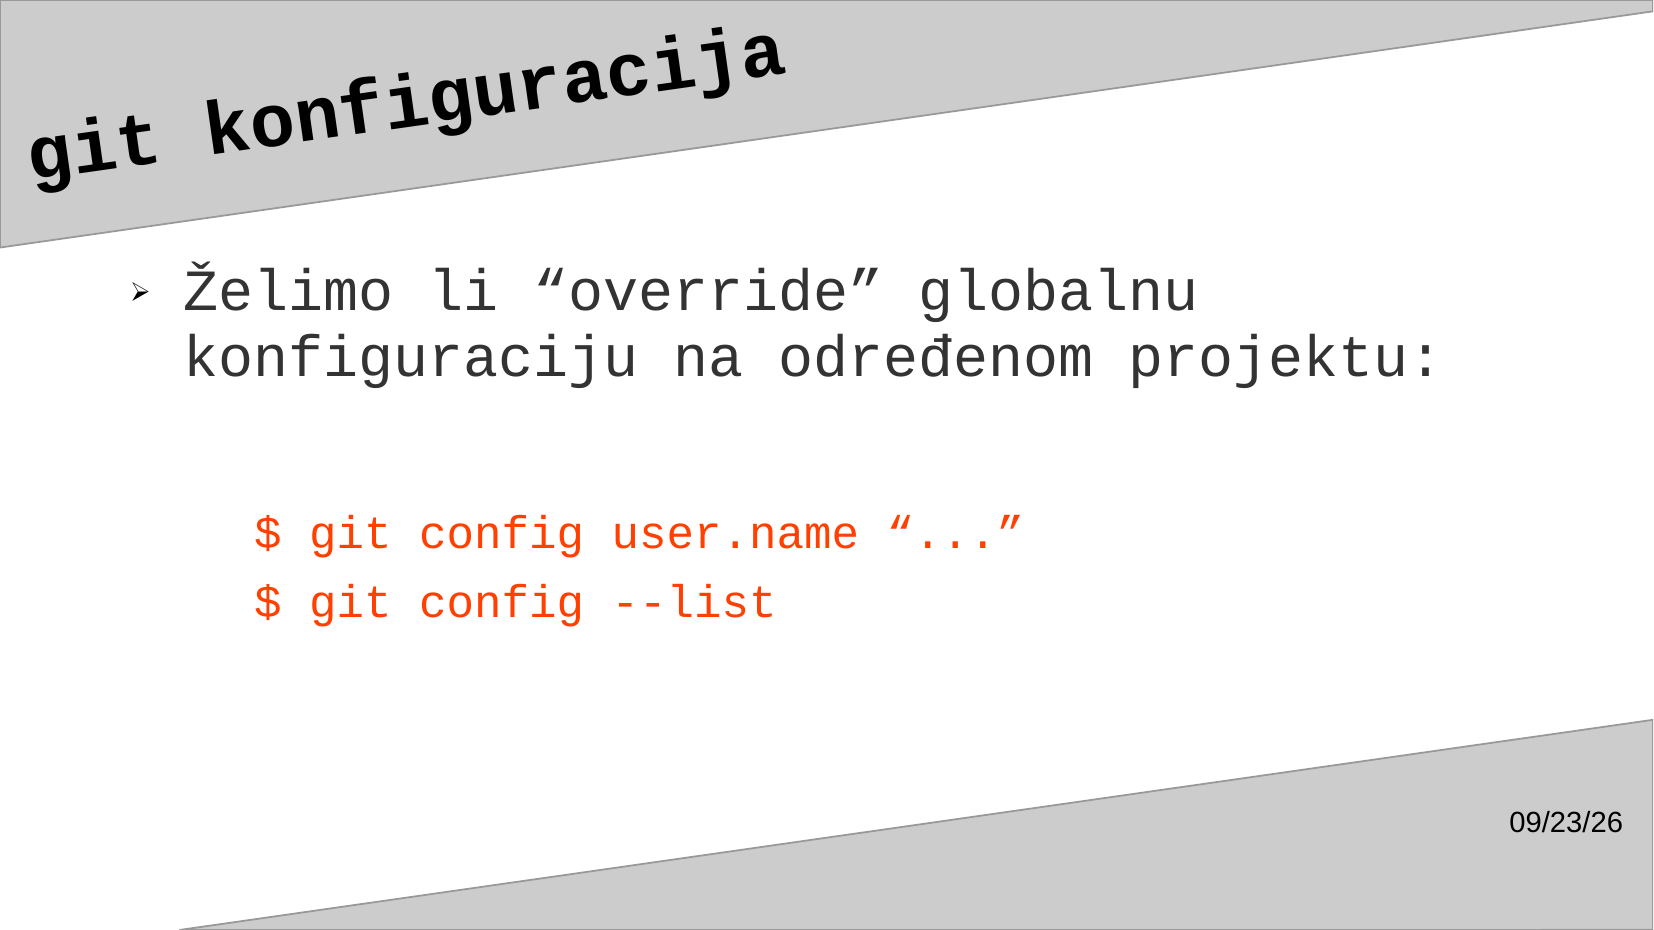

# git konfiguracija
Želimo li “override” globalnu konfiguraciju na određenom projektu:
$ git config user.name “...”
$ git config --list
33